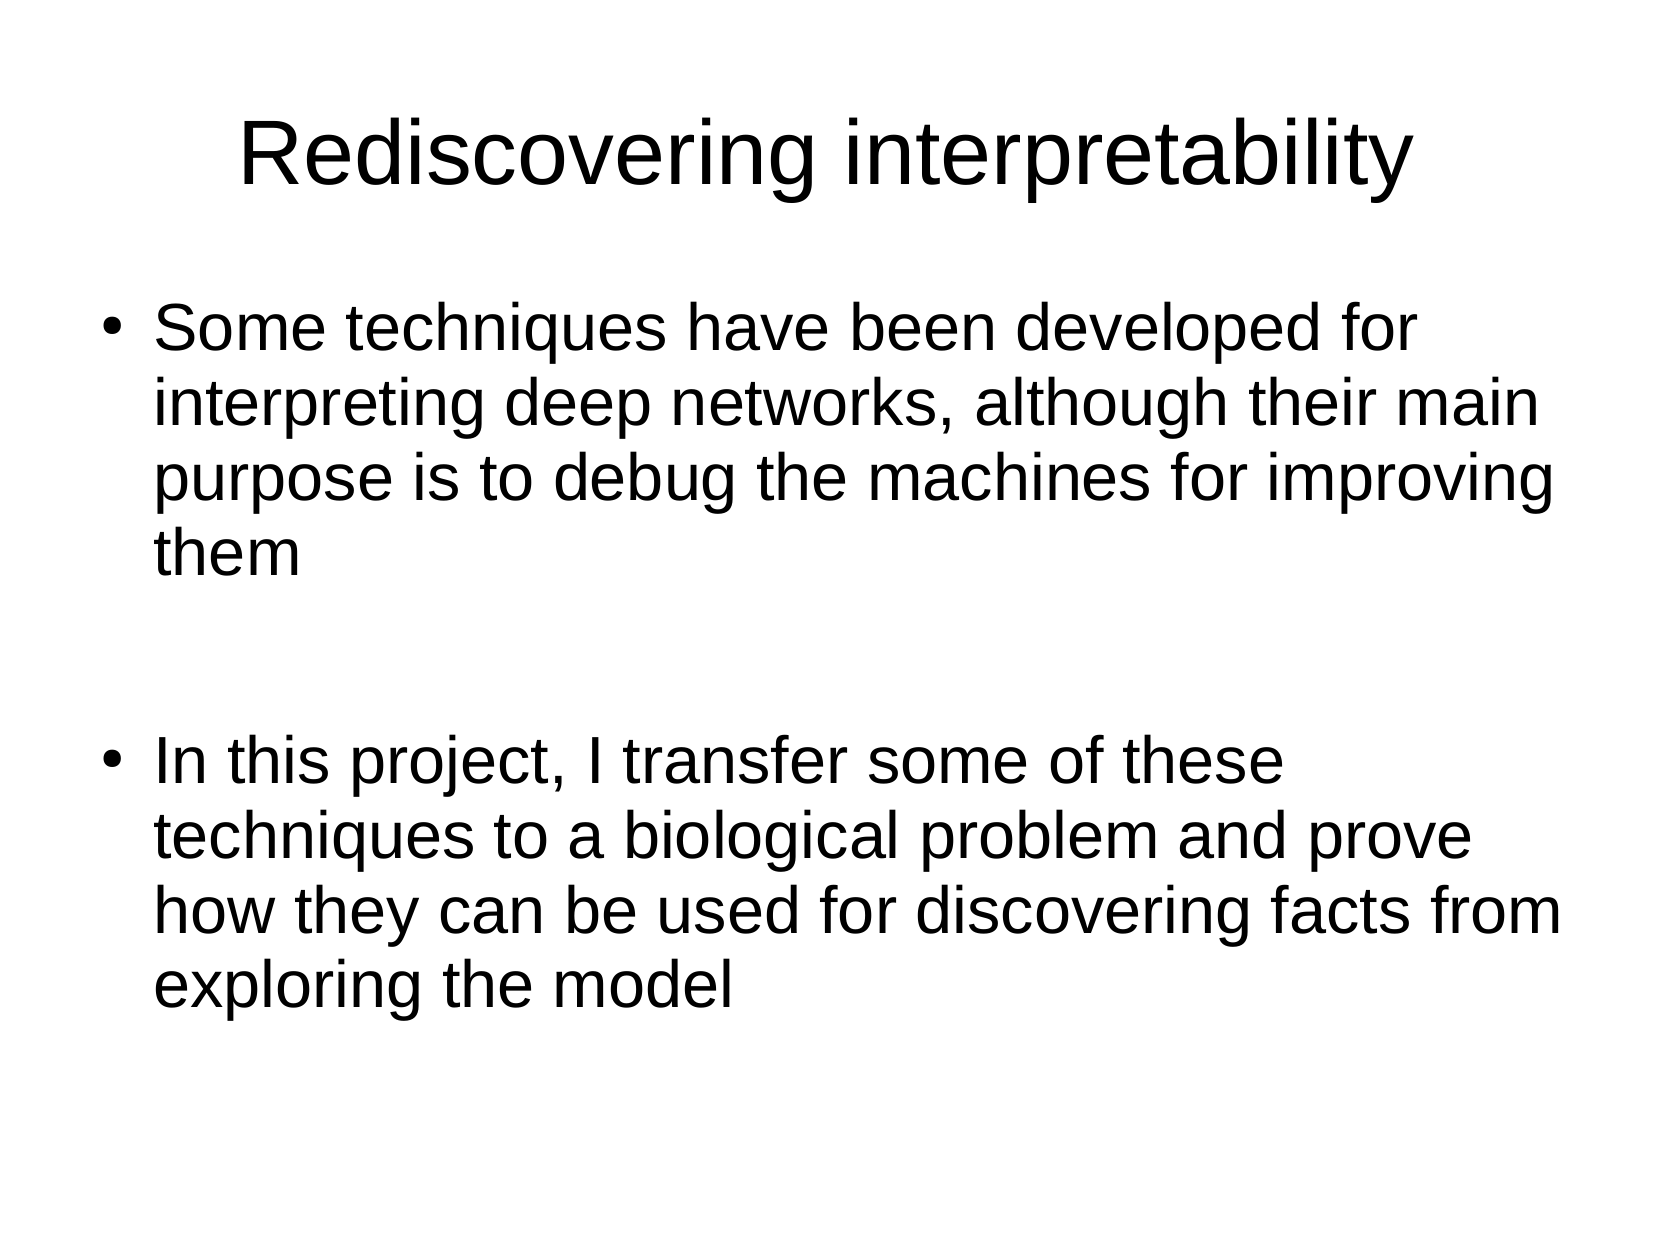

# Rediscovering interpretability
Some techniques have been developed for interpreting deep networks, although their main purpose is to debug the machines for improving them
In this project, I transfer some of these techniques to a biological problem and prove how they can be used for discovering facts from exploring the model